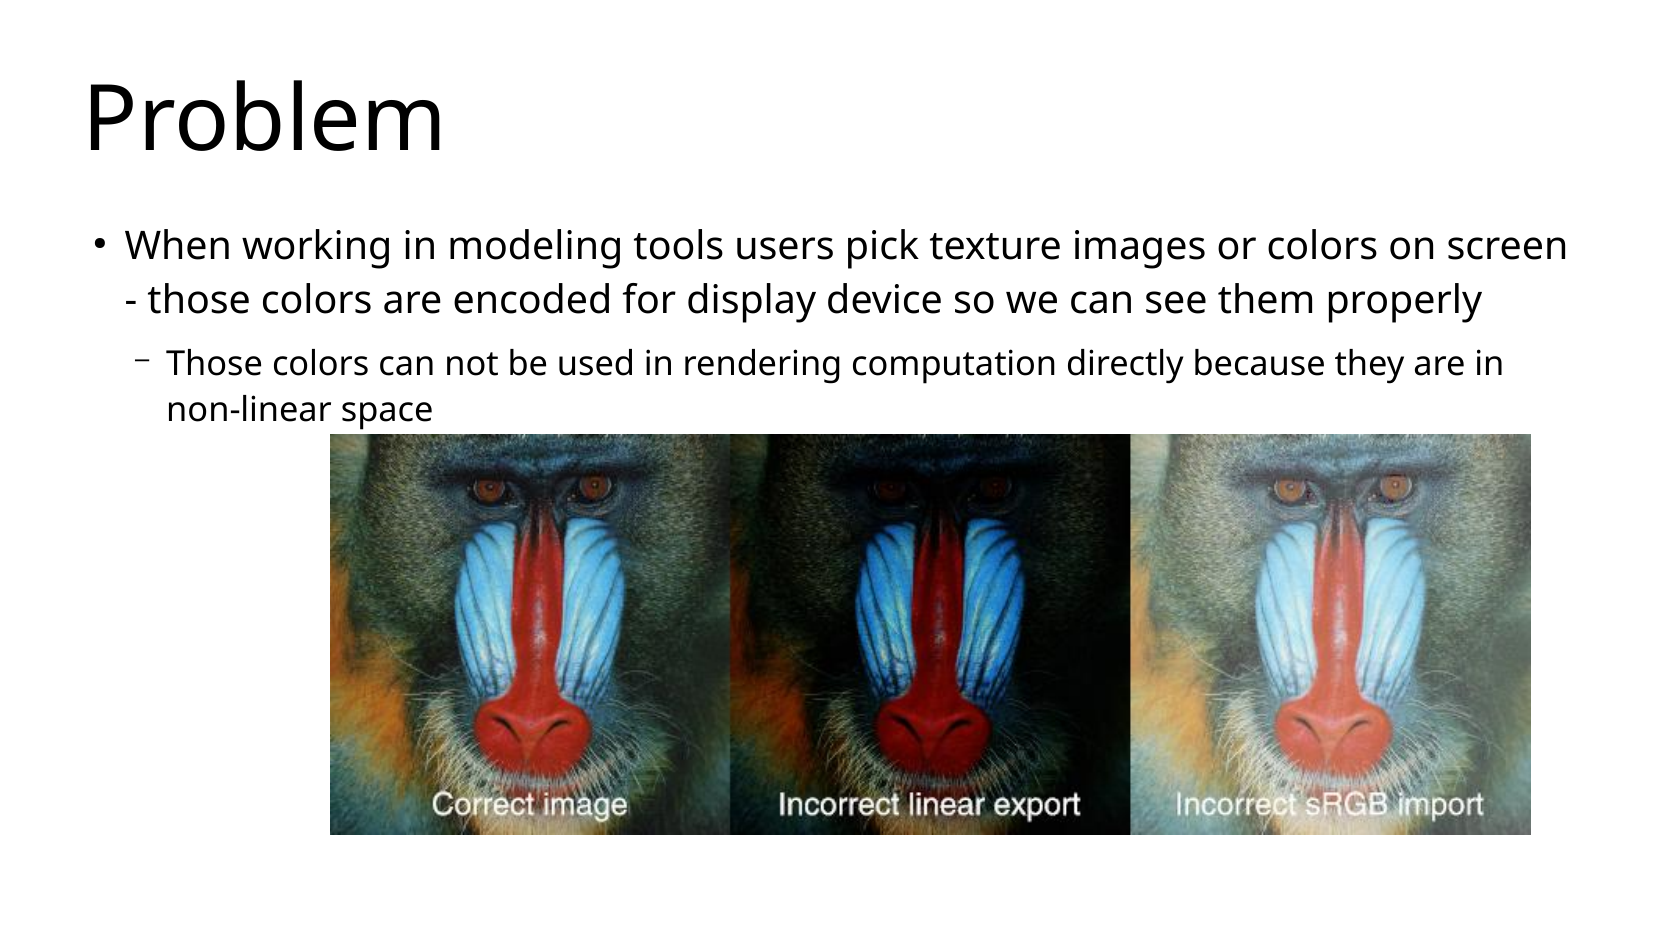

# Problem
When working in modeling tools users pick texture images or colors on screen - those colors are encoded for display device so we can see them properly
Those colors can not be used in rendering computation directly because they are in non-linear space